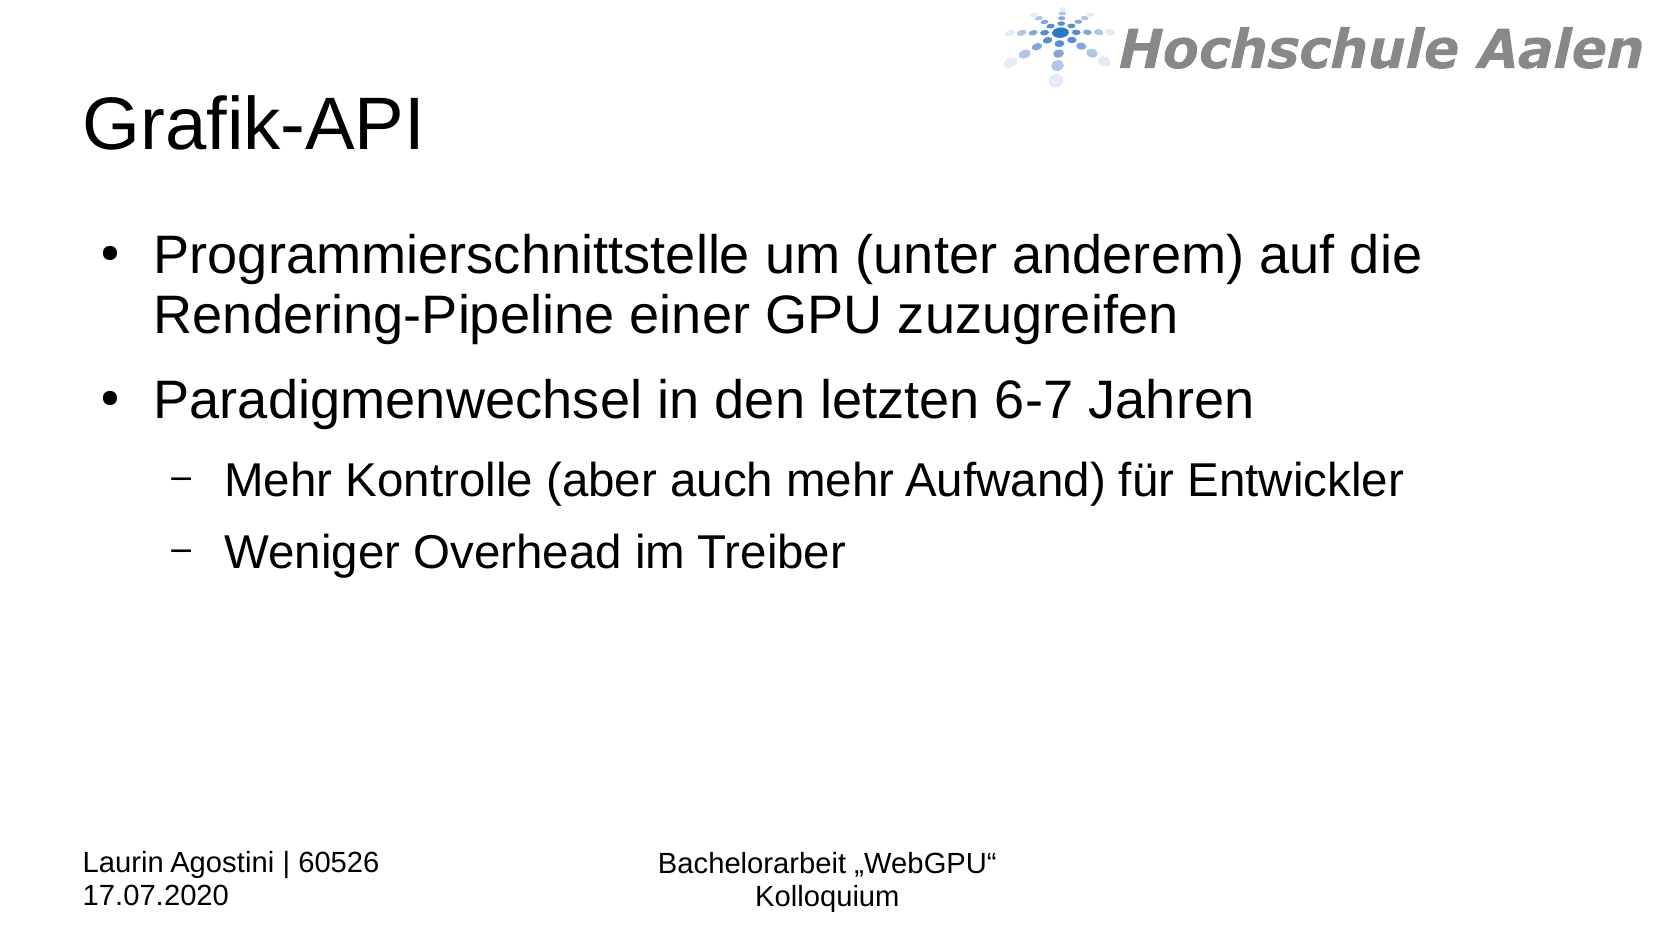

# Grafik-API
Programmierschnittstelle um (unter anderem) auf die Rendering-Pipeline einer GPU zuzugreifen
Paradigmenwechsel in den letzten 6-7 Jahren
Mehr Kontrolle (aber auch mehr Aufwand) für Entwickler
Weniger Overhead im Treiber